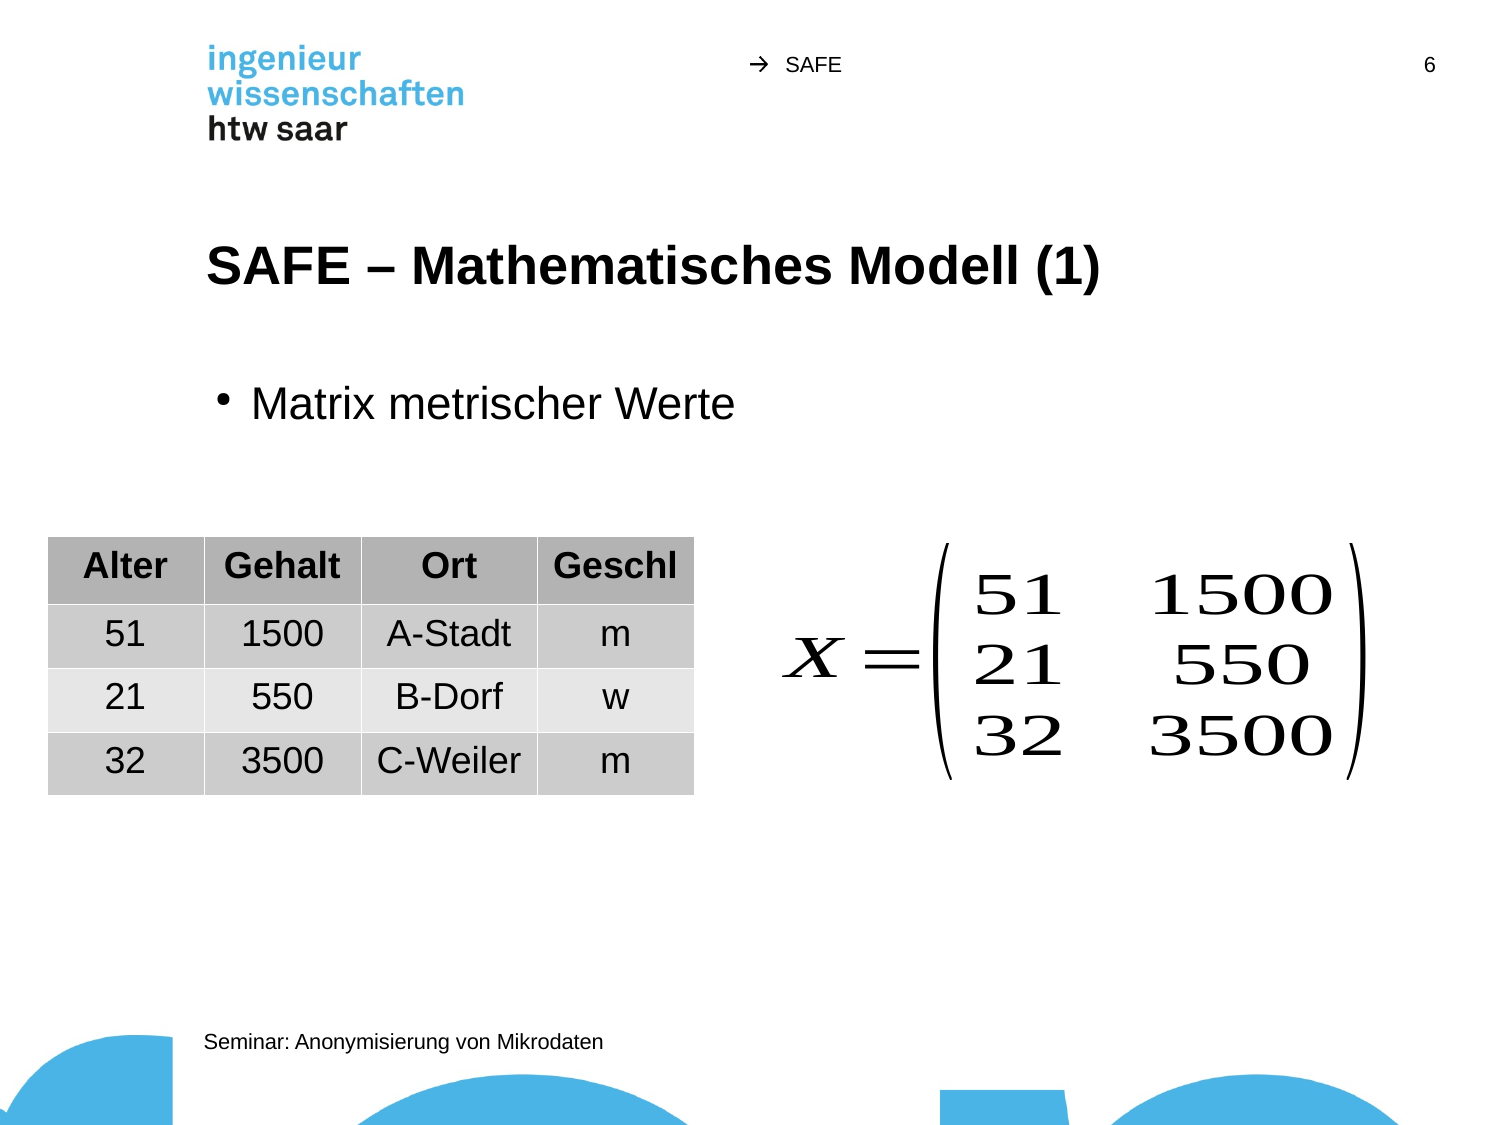

SAFE
SAFE – Mathematisches Modell (1)
Matrix metrischer Werte
| Alter | Gehalt | Ort | Geschl |
| --- | --- | --- | --- |
| 51 | 1500 | A-Stadt | m |
| 21 | 550 | B-Dorf | w |
| 32 | 3500 | C-Weiler | m |
Seminar: Anonymisierung von Mikrodaten